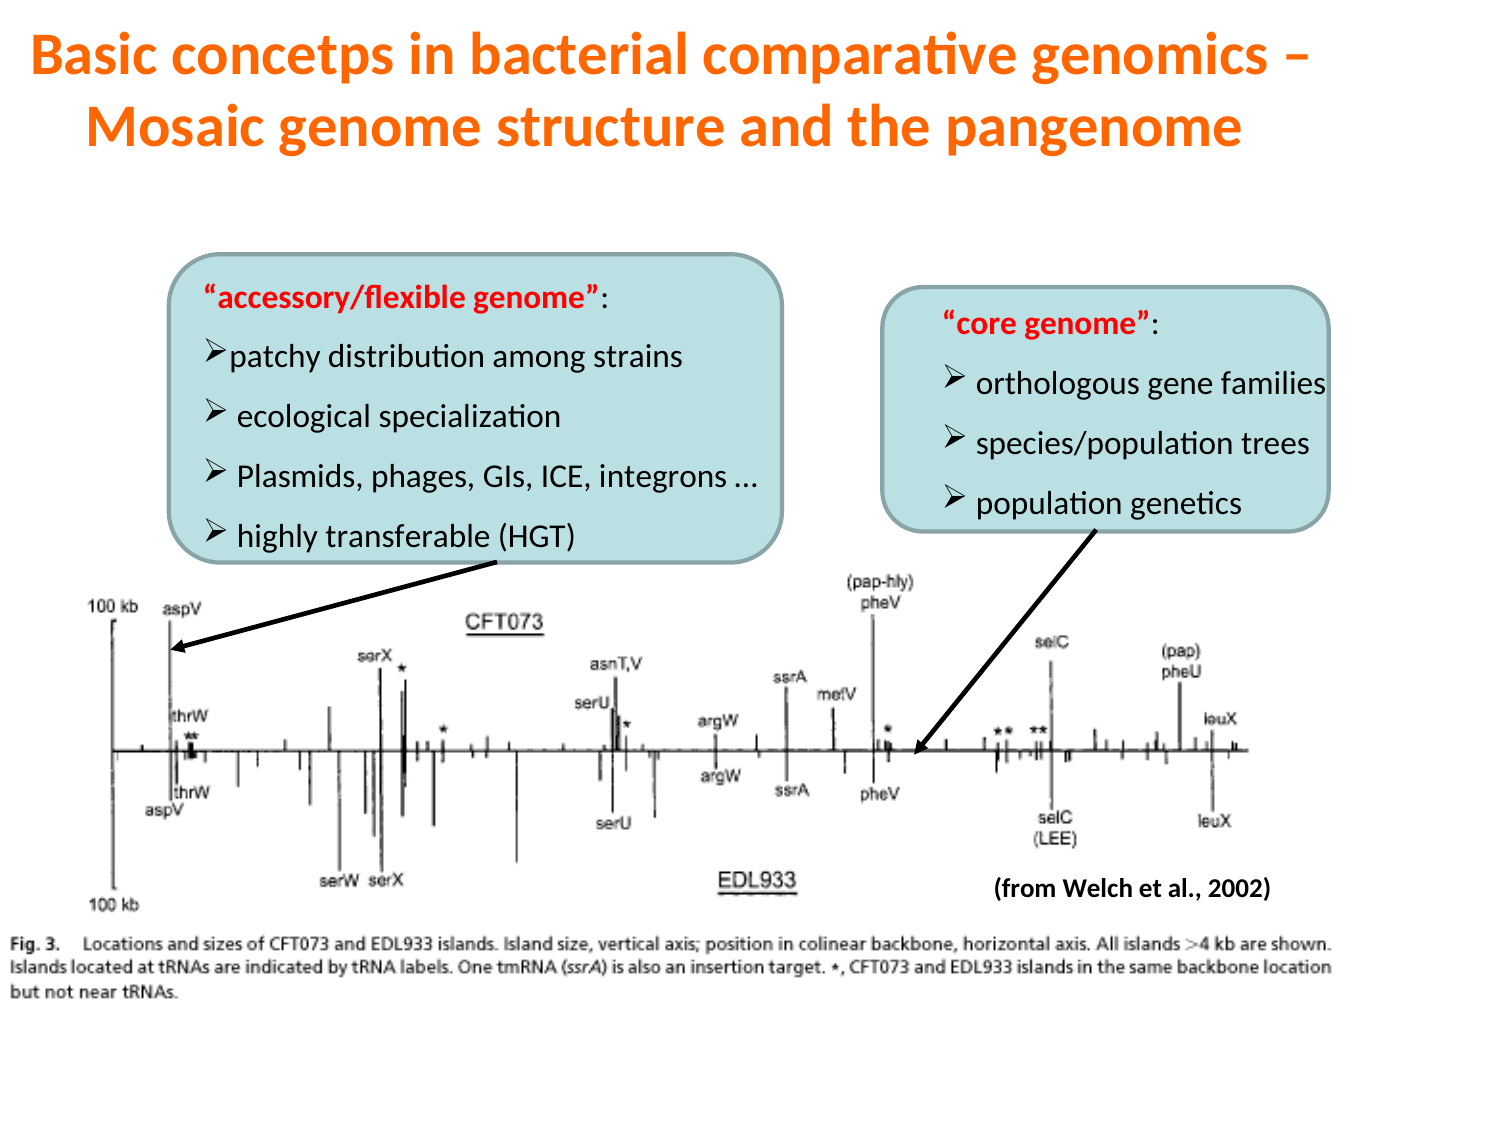

Basic concetps in bacterial comparative genomics –
Mosaic genome structure and the pangenome
“accessory/flexible genome”:
patchy distribution among strains
 ecological specialization
 Plasmids, phages, GIs, ICE, integrons …
 highly transferable (HGT)
“core genome”:
 orthologous gene families
 species/population trees
 population genetics
(from Welch et al., 2002)